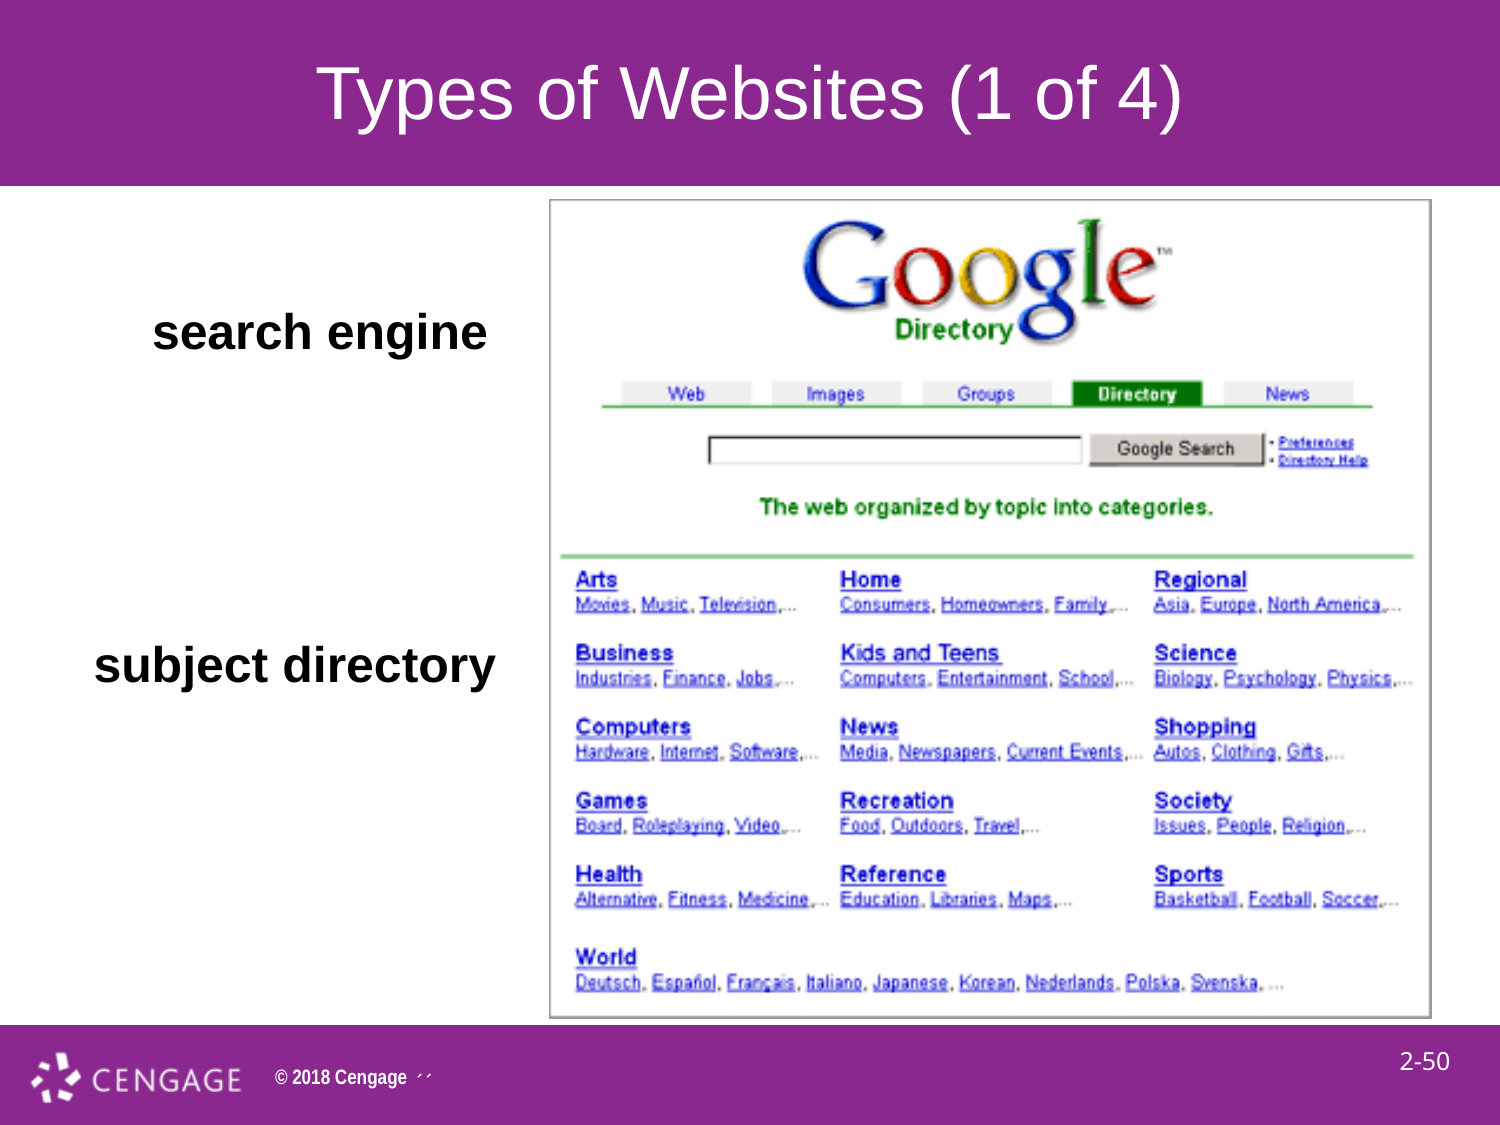

# Types of Websites (1 of 4)
search engine
subject directory